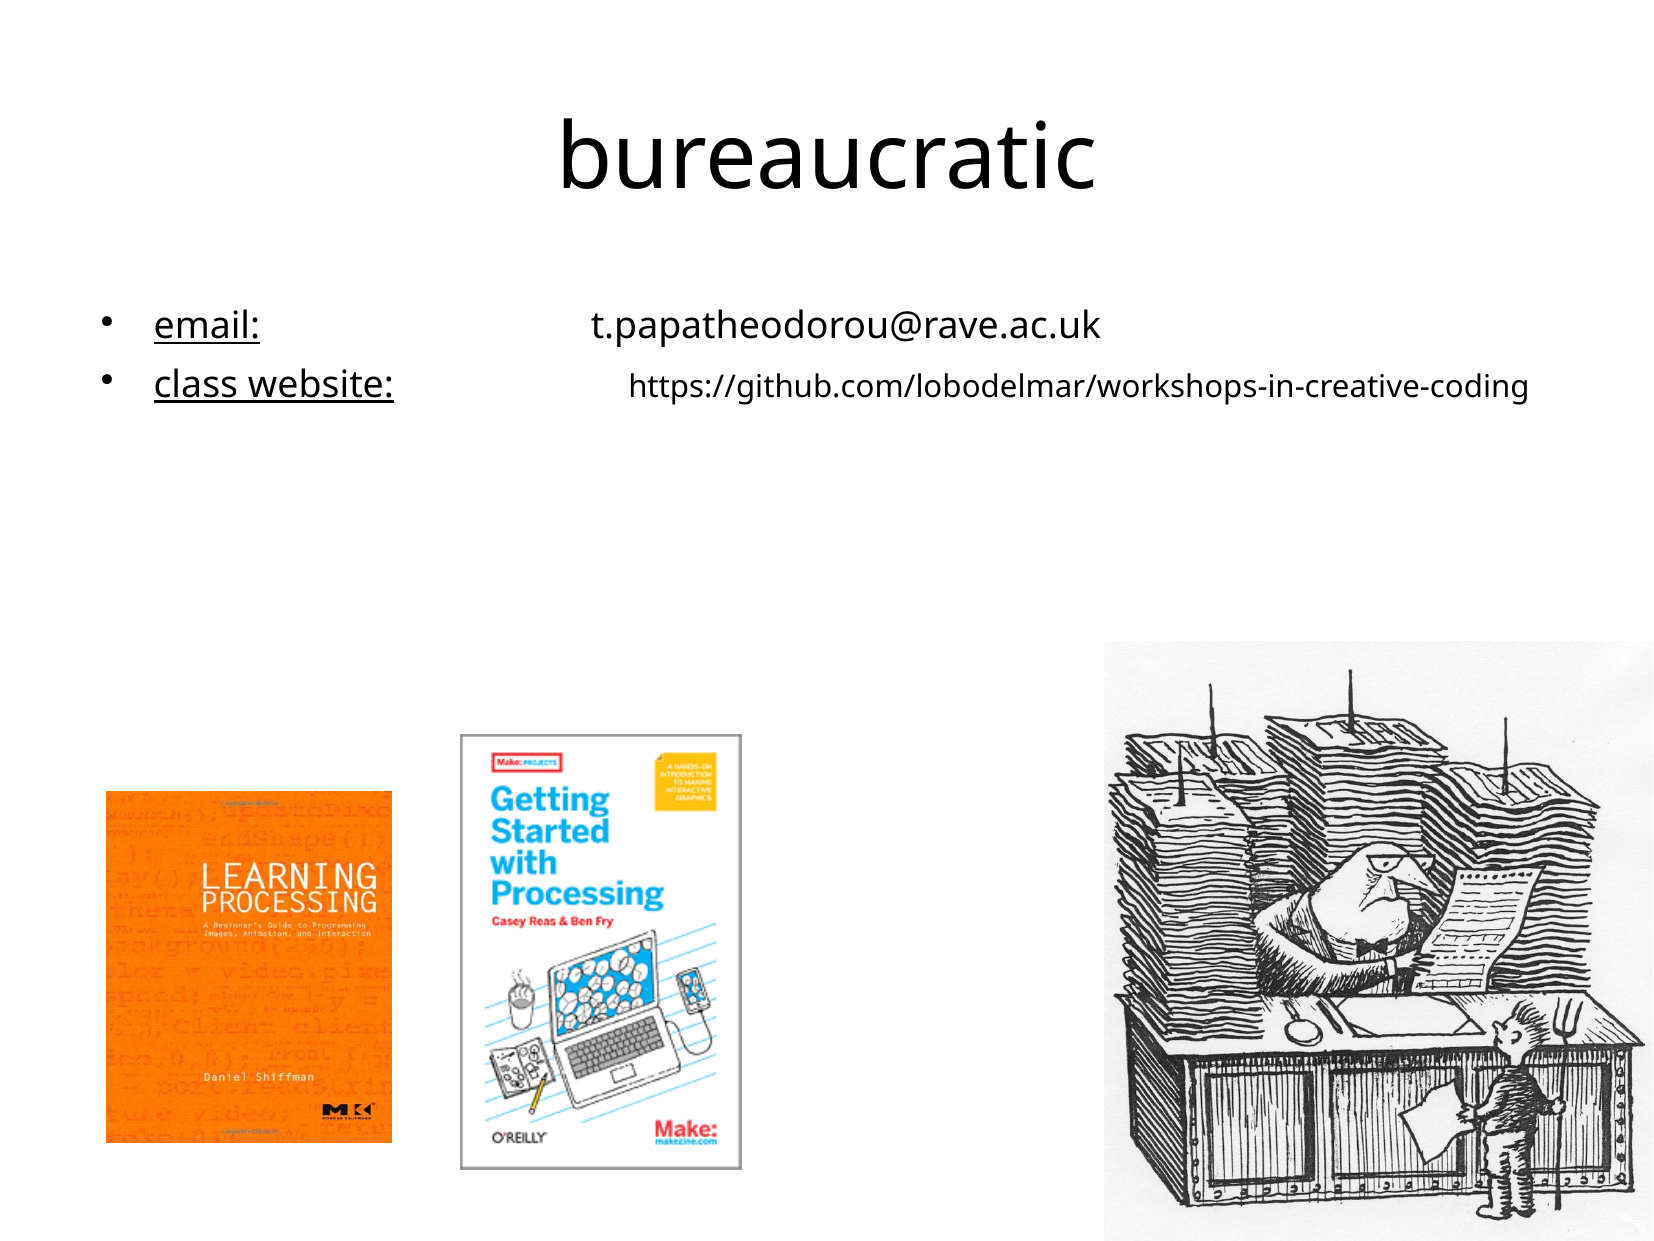

# bureaucratic
email:				 t.papatheodorou@rave.ac.uk
class website: https://github.com/lobodelmar/workshops-in-creative-coding